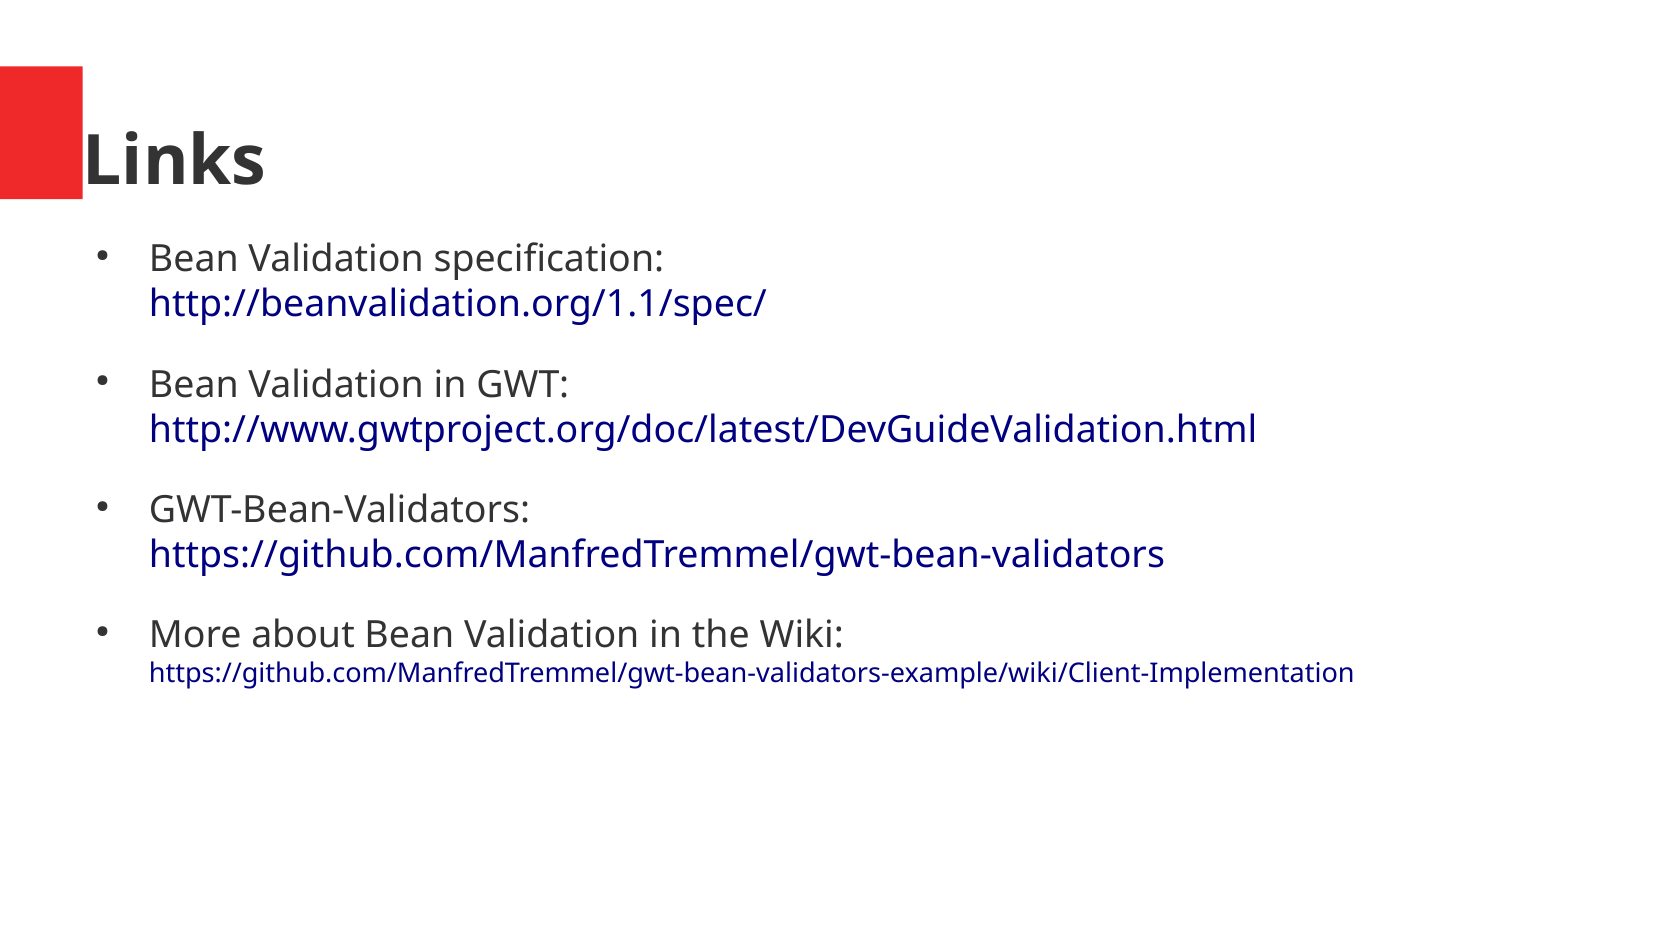

# Links
Bean Validation specification:
http://beanvalidation.org/1.1/spec/
Bean Validation in GWT:
http://www.gwtproject.org/doc/latest/DevGuideValidation.html
GWT-Bean-Validators:
https://github.com/ManfredTremmel/gwt-bean-validators
More about Bean Validation in the Wiki:
https://github.com/ManfredTremmel/gwt-bean-validators-example/wiki/Client-Implementation